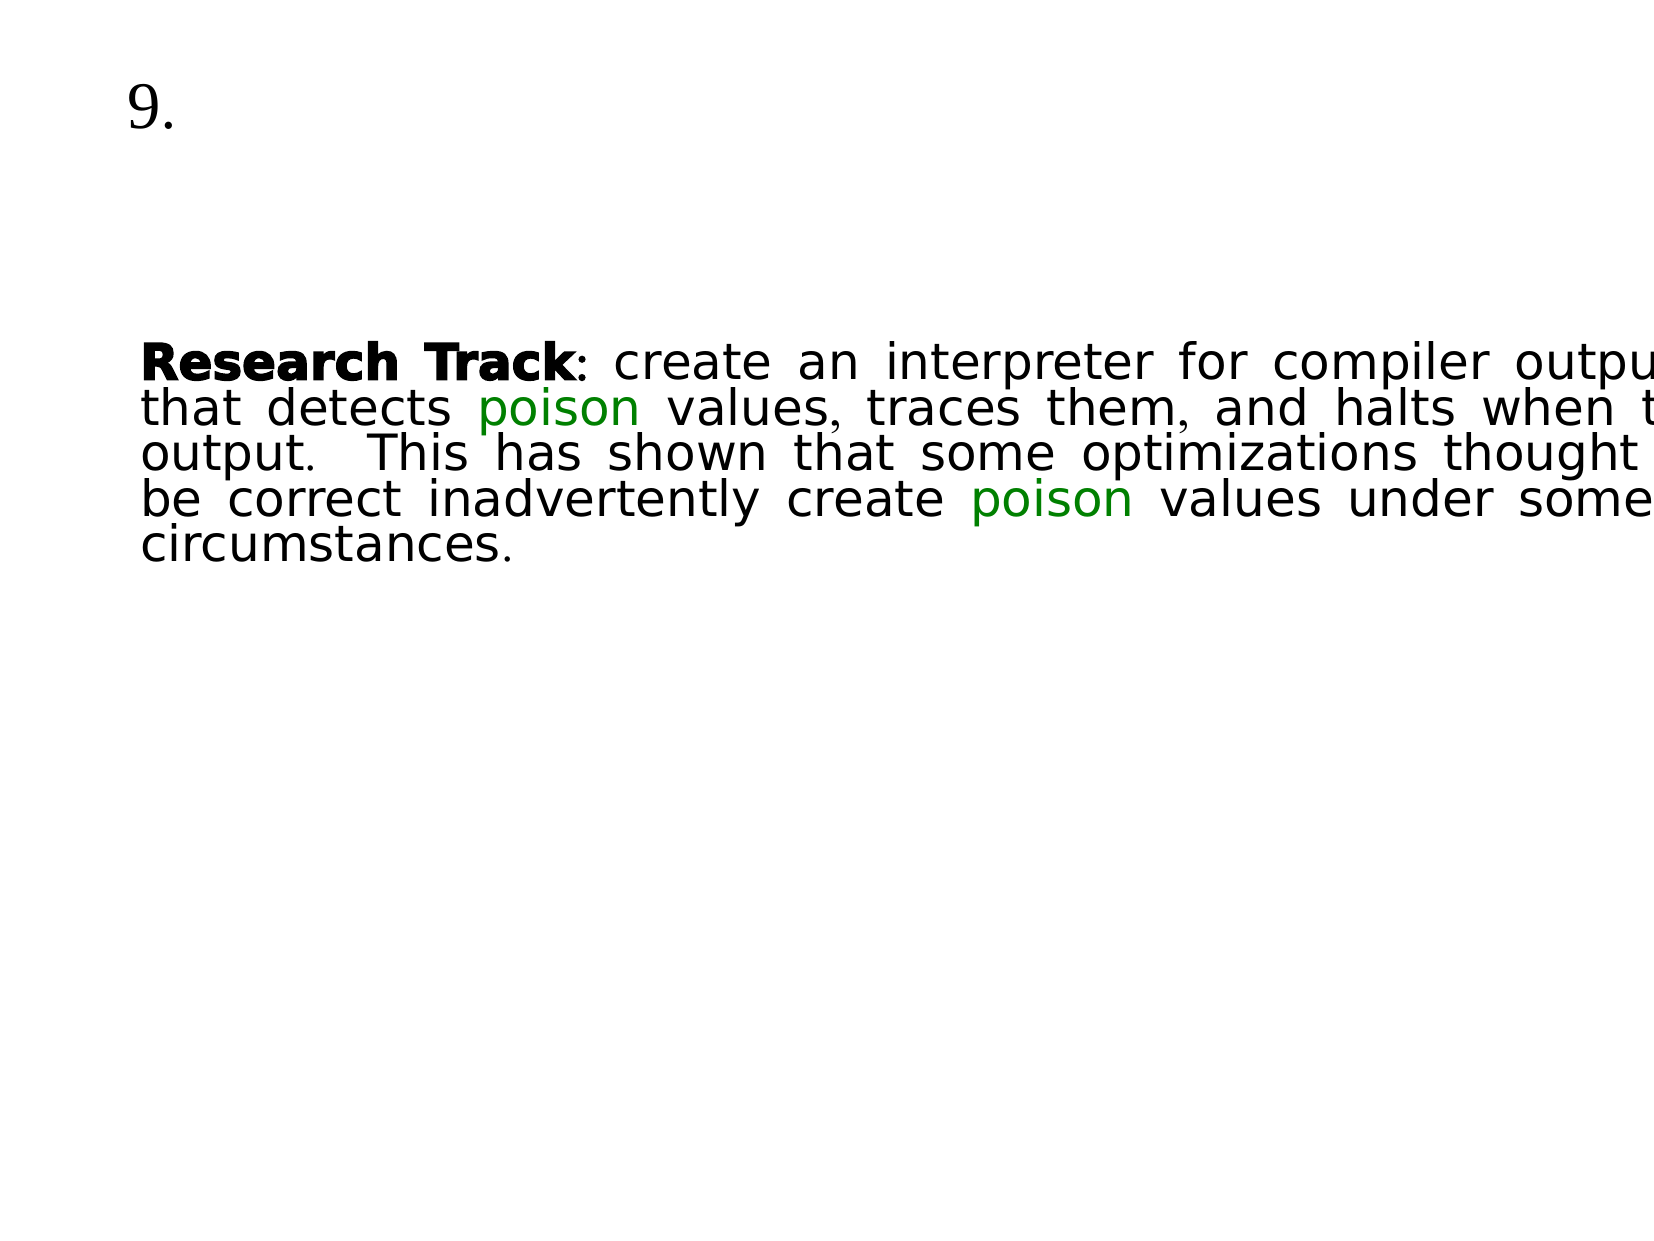

9.
Research Track: create an interpreter for compiler output
that detects poison values, traces them, and halts when they are
output. This has shown that some optimizations thought to
be correct inadvertently create poison values under some realistic
circumstances.